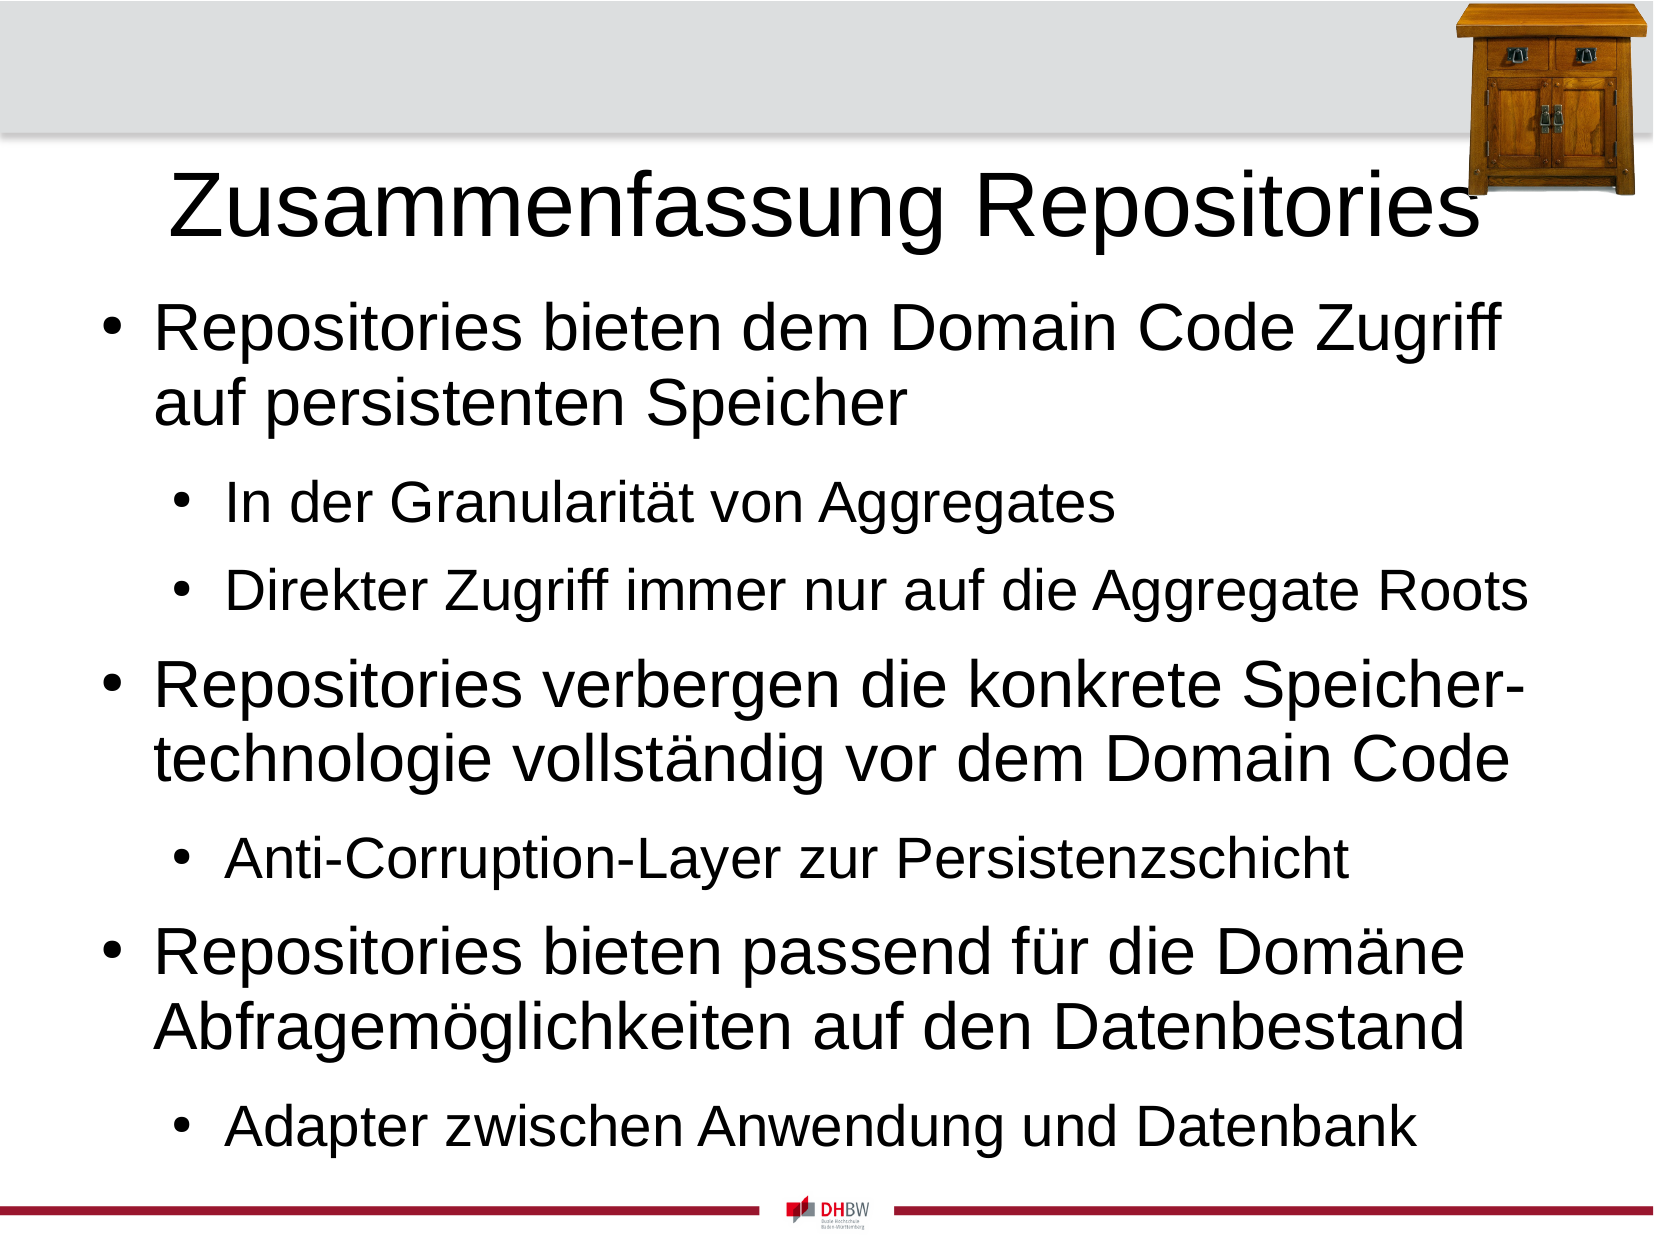

# Zusammenfassung Repositories
Repositories bieten dem Domain Code Zugriff auf persistenten Speicher
In der Granularität von Aggregates
Direkter Zugriff immer nur auf die Aggregate Roots
Repositories verbergen die konkrete Speicher- technologie vollständig vor dem Domain Code
Anti-Corruption-Layer zur Persistenzschicht
Repositories bieten passend für die Domäne Abfragemöglichkeiten auf den Datenbestand
Adapter zwischen Anwendung und Datenbank